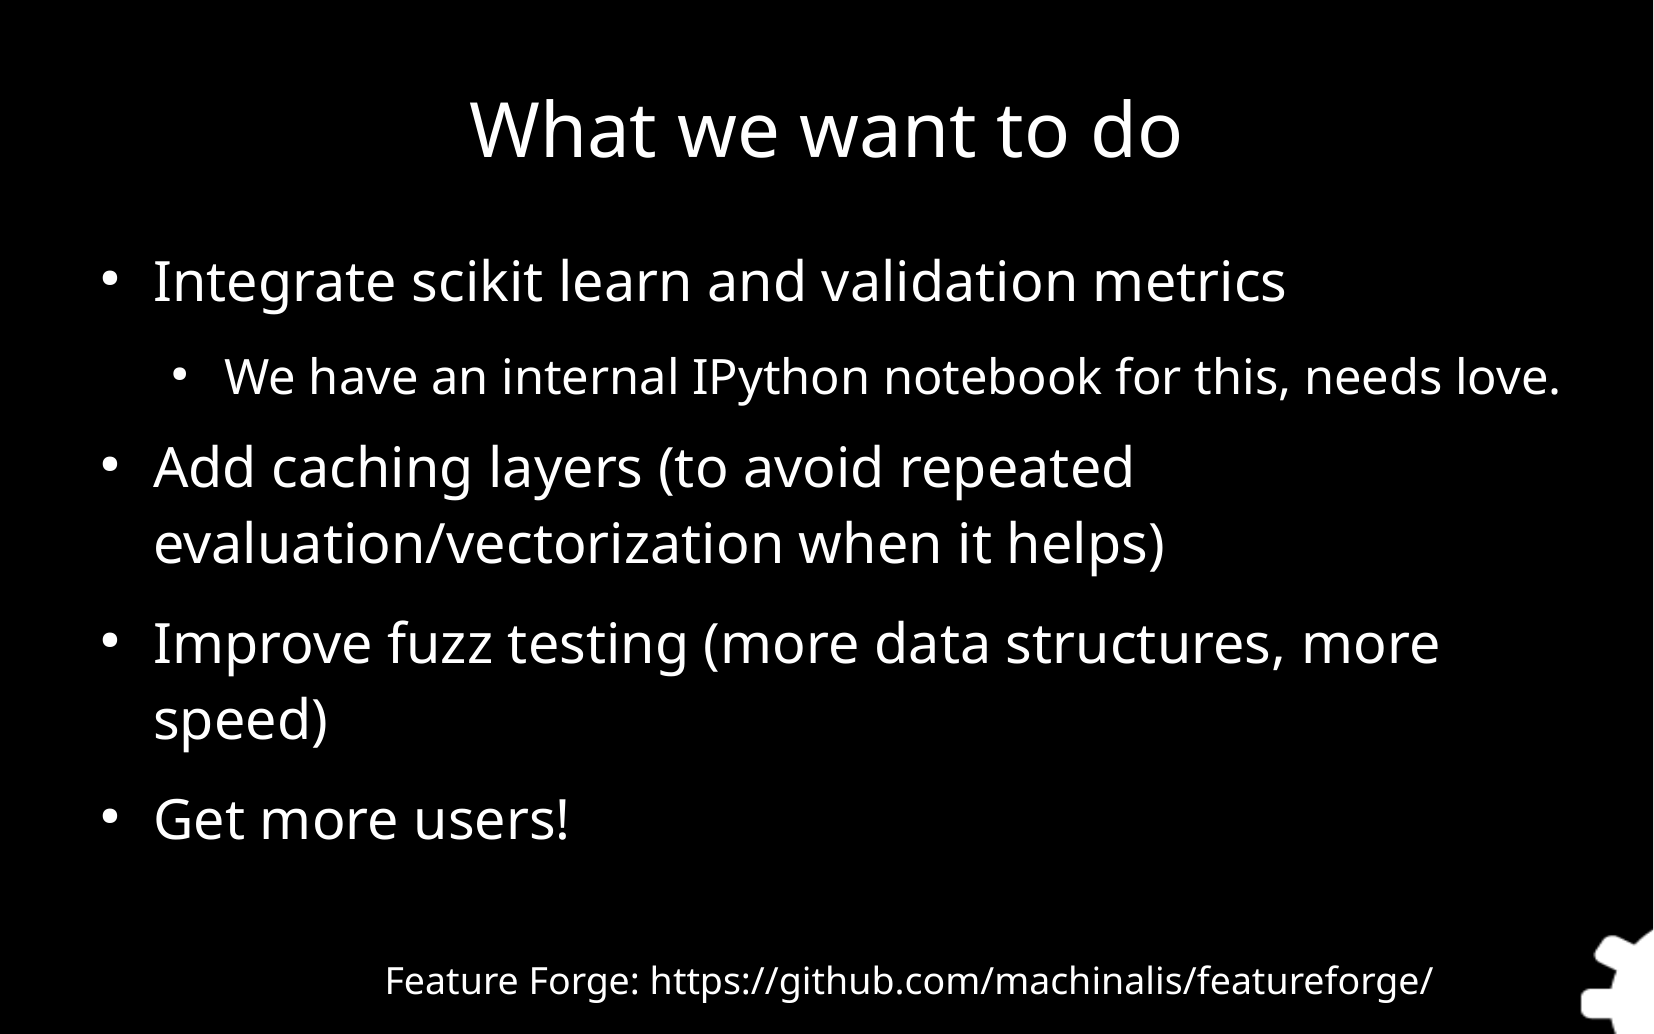

# What we want to do
Integrate scikit learn and validation metrics
We have an internal IPython notebook for this, needs love.
Add caching layers (to avoid repeated evaluation/vectorization when it helps)
Improve fuzz testing (more data structures, more speed)
Get more users!